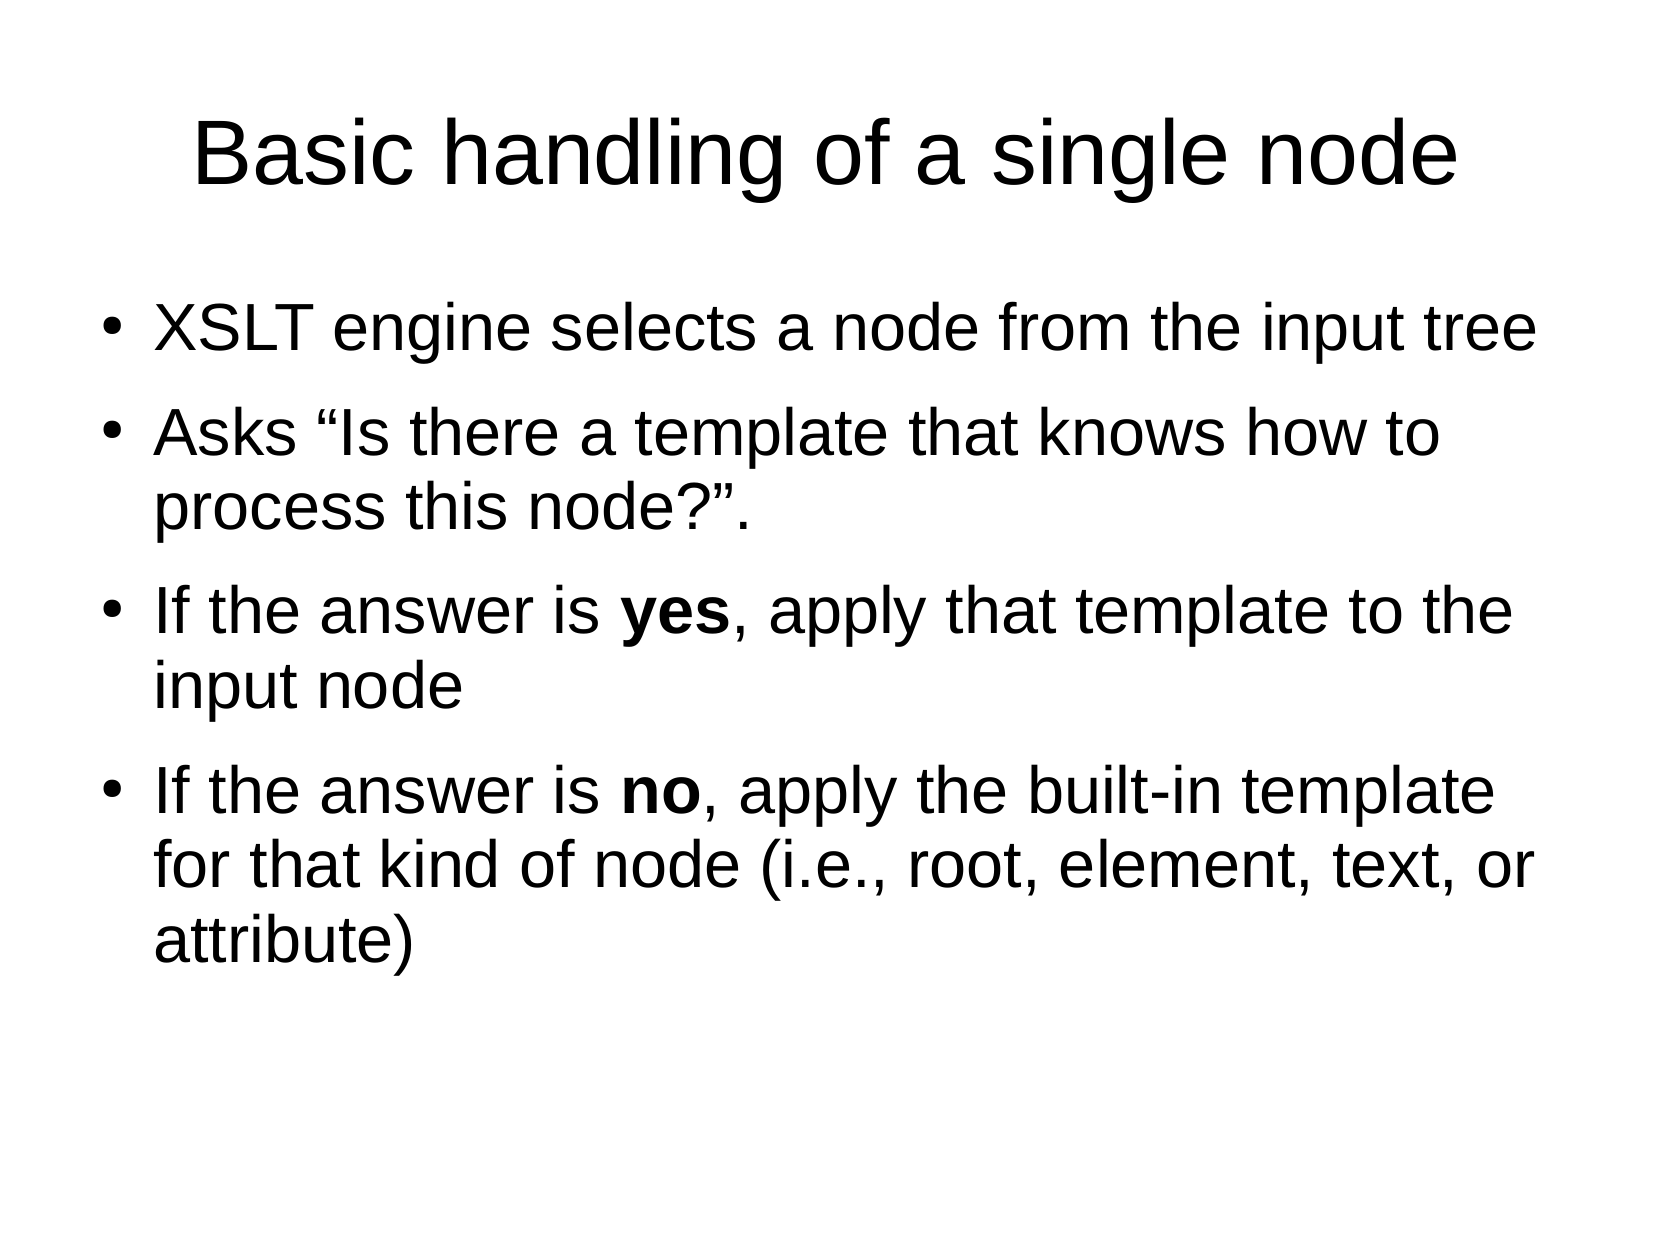

# Basic handling of a single node
XSLT engine selects a node from the input tree
Asks “Is there a template that knows how to process this node?”.
If the answer is yes, apply that template to the input node
If the answer is no, apply the built-in template for that kind of node (i.e., root, element, text, or attribute)